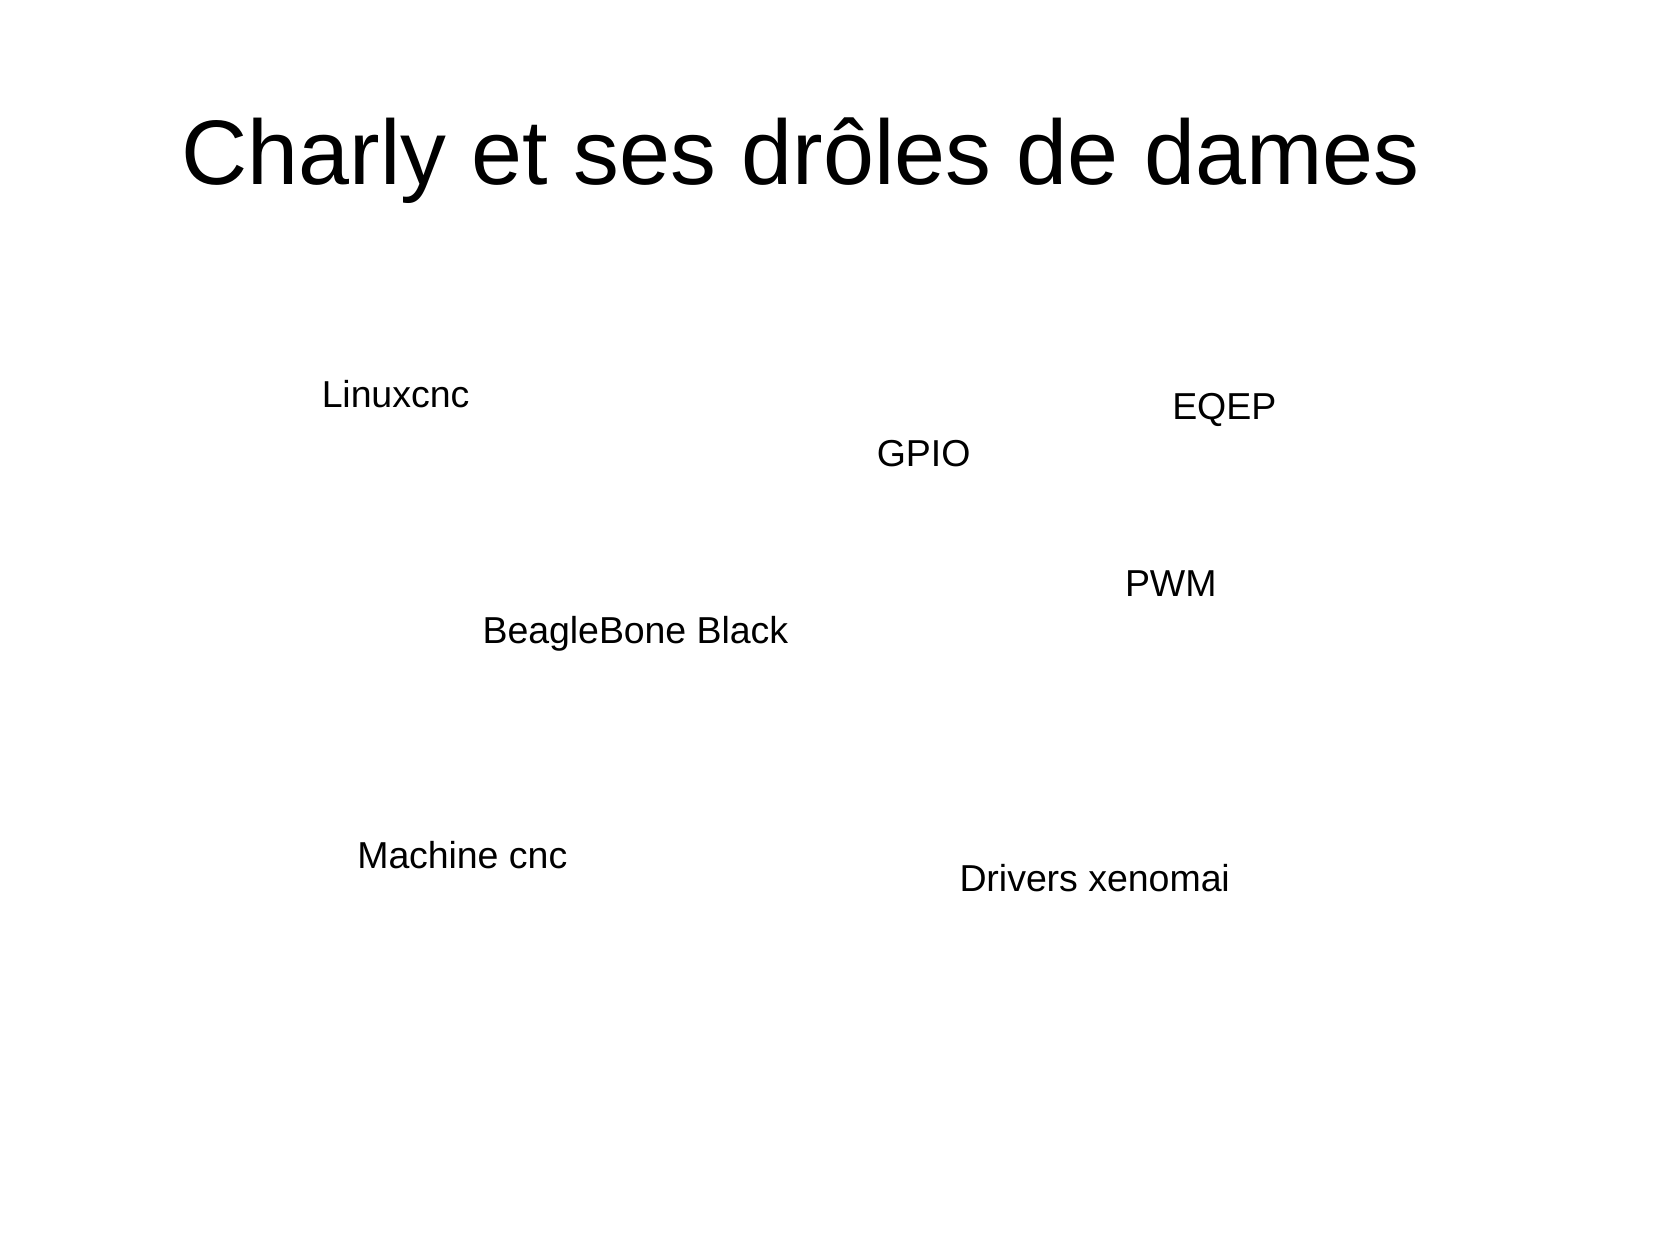

# Charly et ses drôles de dames
Linuxcnc
EQEP
GPIO
PWM
BeagleBone Black
Machine cnc
Drivers xenomai